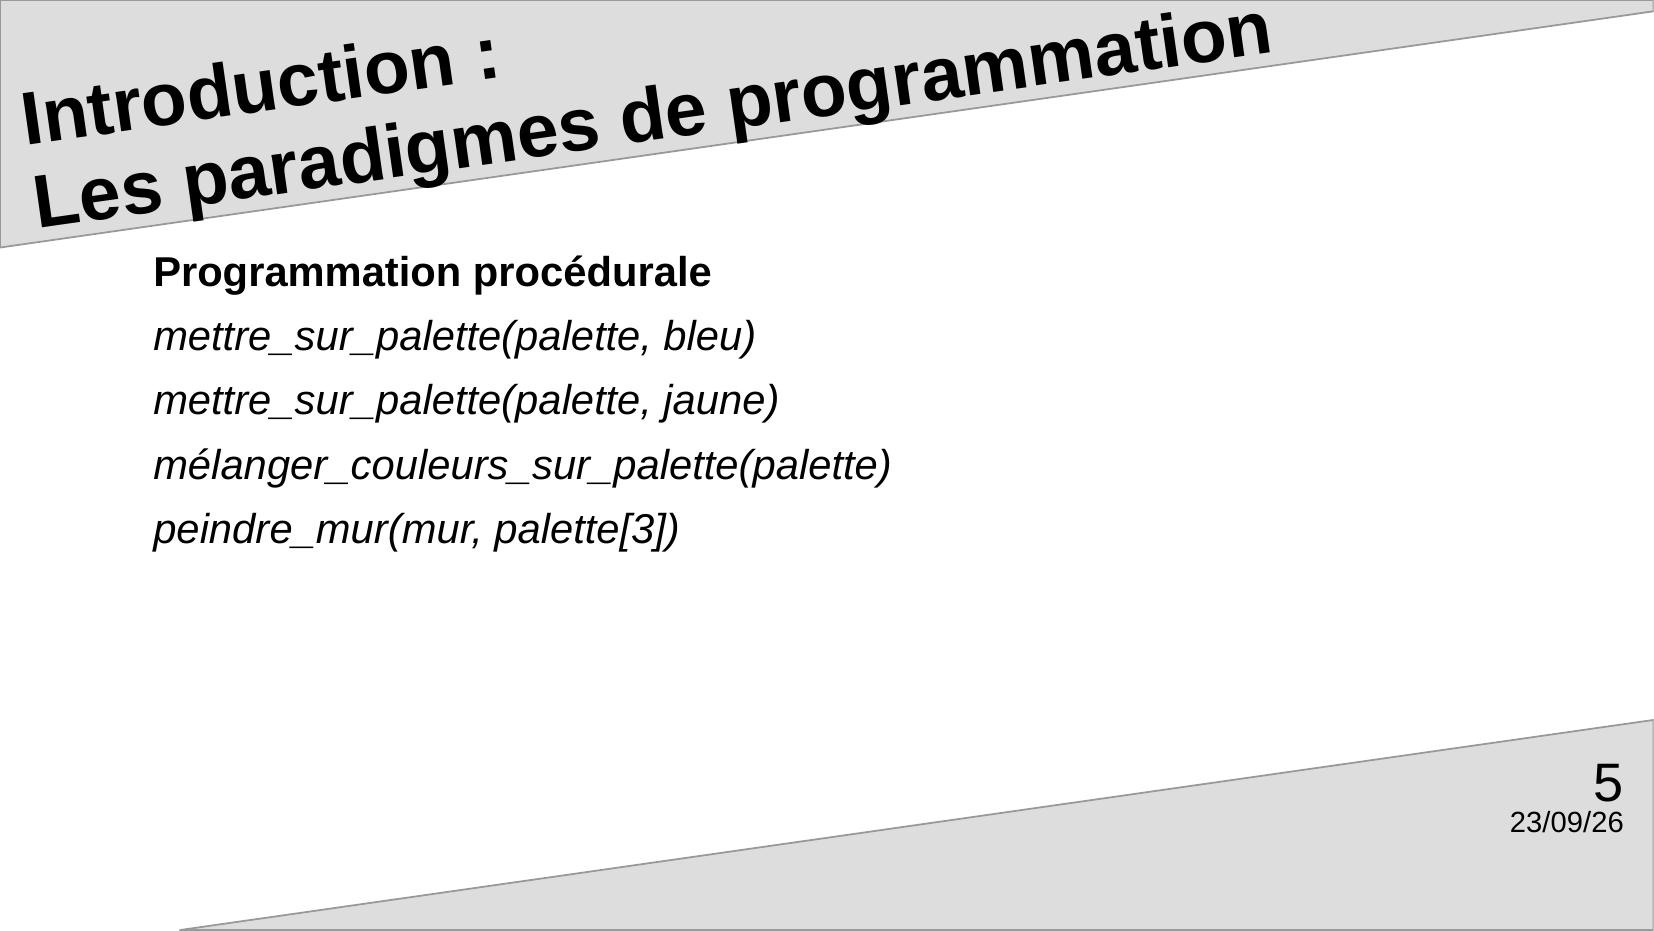

# Introduction : Les paradigmes de programmation
Programmation procédurale
mettre_sur_palette(palette, bleu)
mettre_sur_palette(palette, jaune)
mélanger_couleurs_sur_palette(palette)
peindre_mur(mur, palette[3])
5